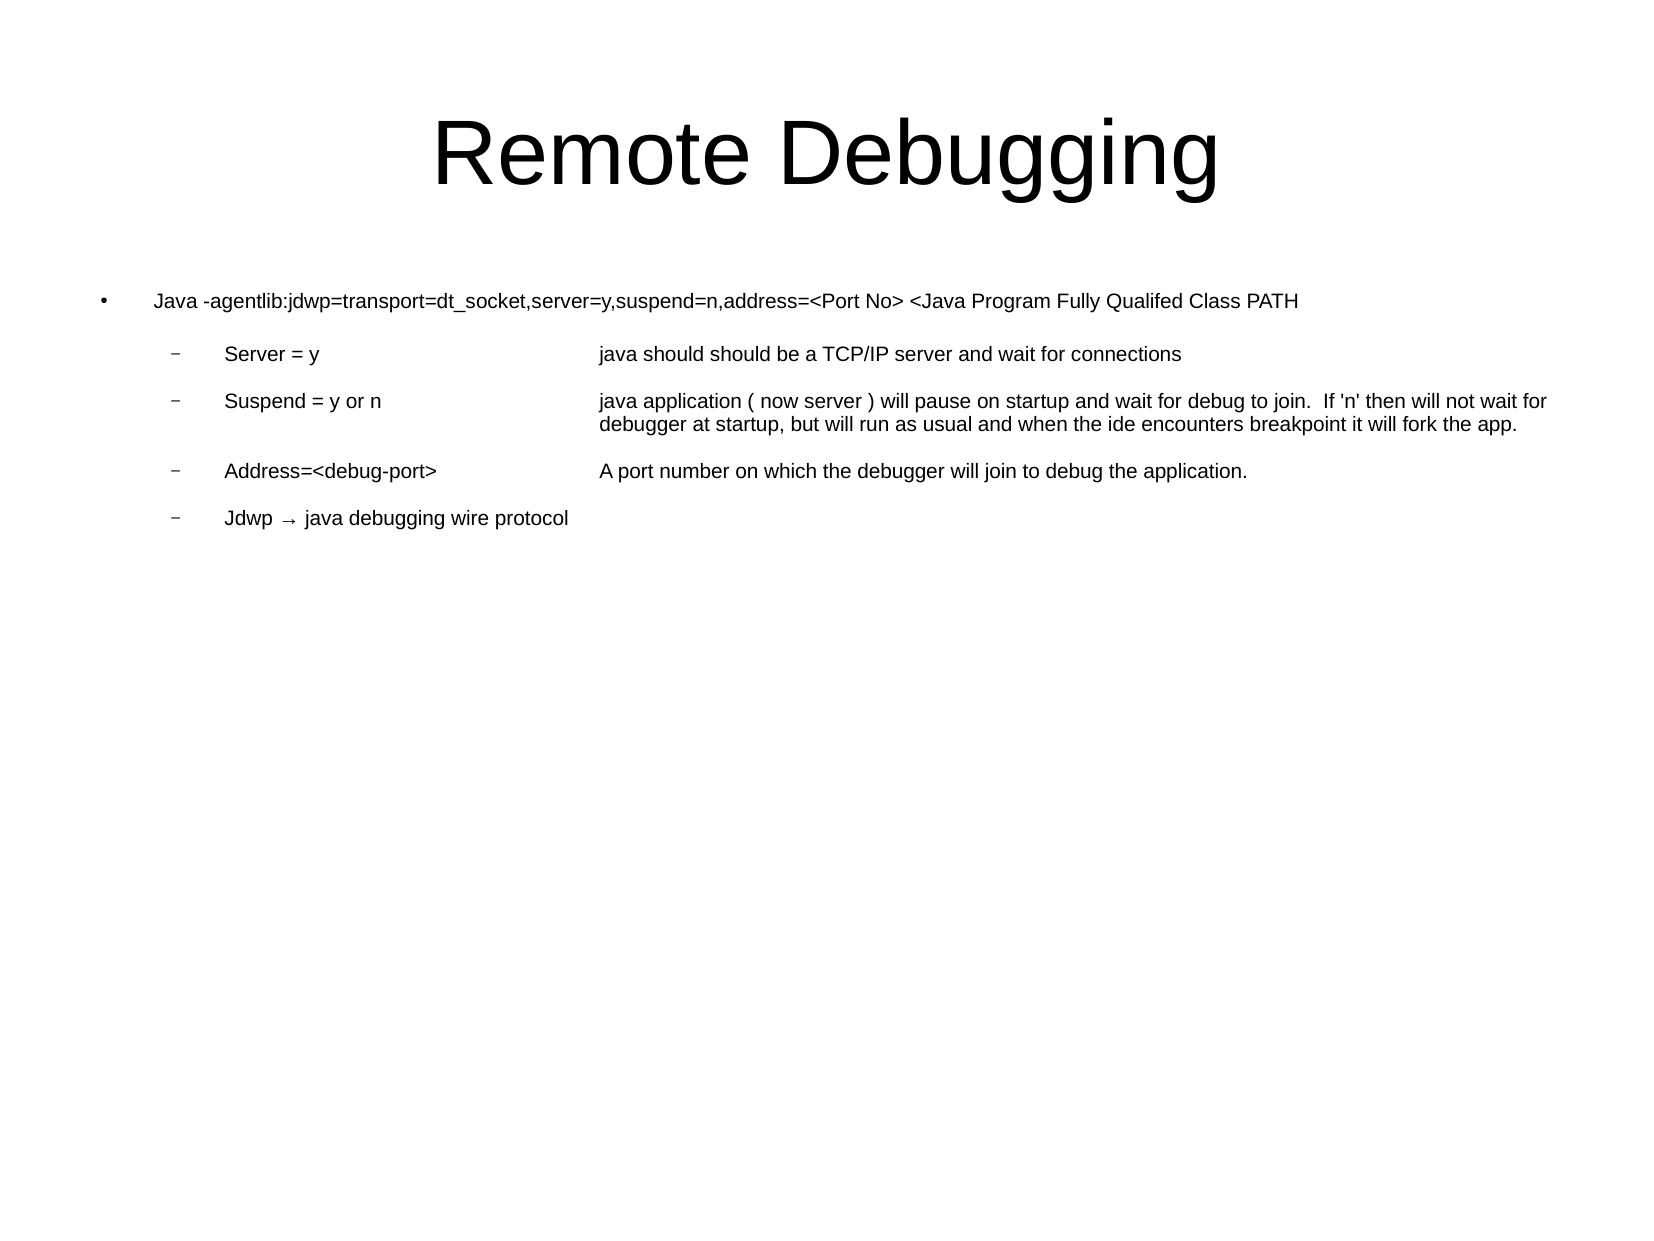

# Remote Debugging
Java -agentlib:jdwp=transport=dt_socket,server=y,suspend=n,address=<Port No> <Java Program Fully Qualifed Class PATH
Server = y				java should should be a TCP/IP server and wait for connections
Suspend = y or n			java application ( now server ) will pause on startup and wait for debug to join. If 'n' then will not wait for 					debugger at startup, but will run as usual and when the ide encounters breakpoint it will fork the app.
Address=<debug-port>			A port number on which the debugger will join to debug the application.
Jdwp → java debugging wire protocol